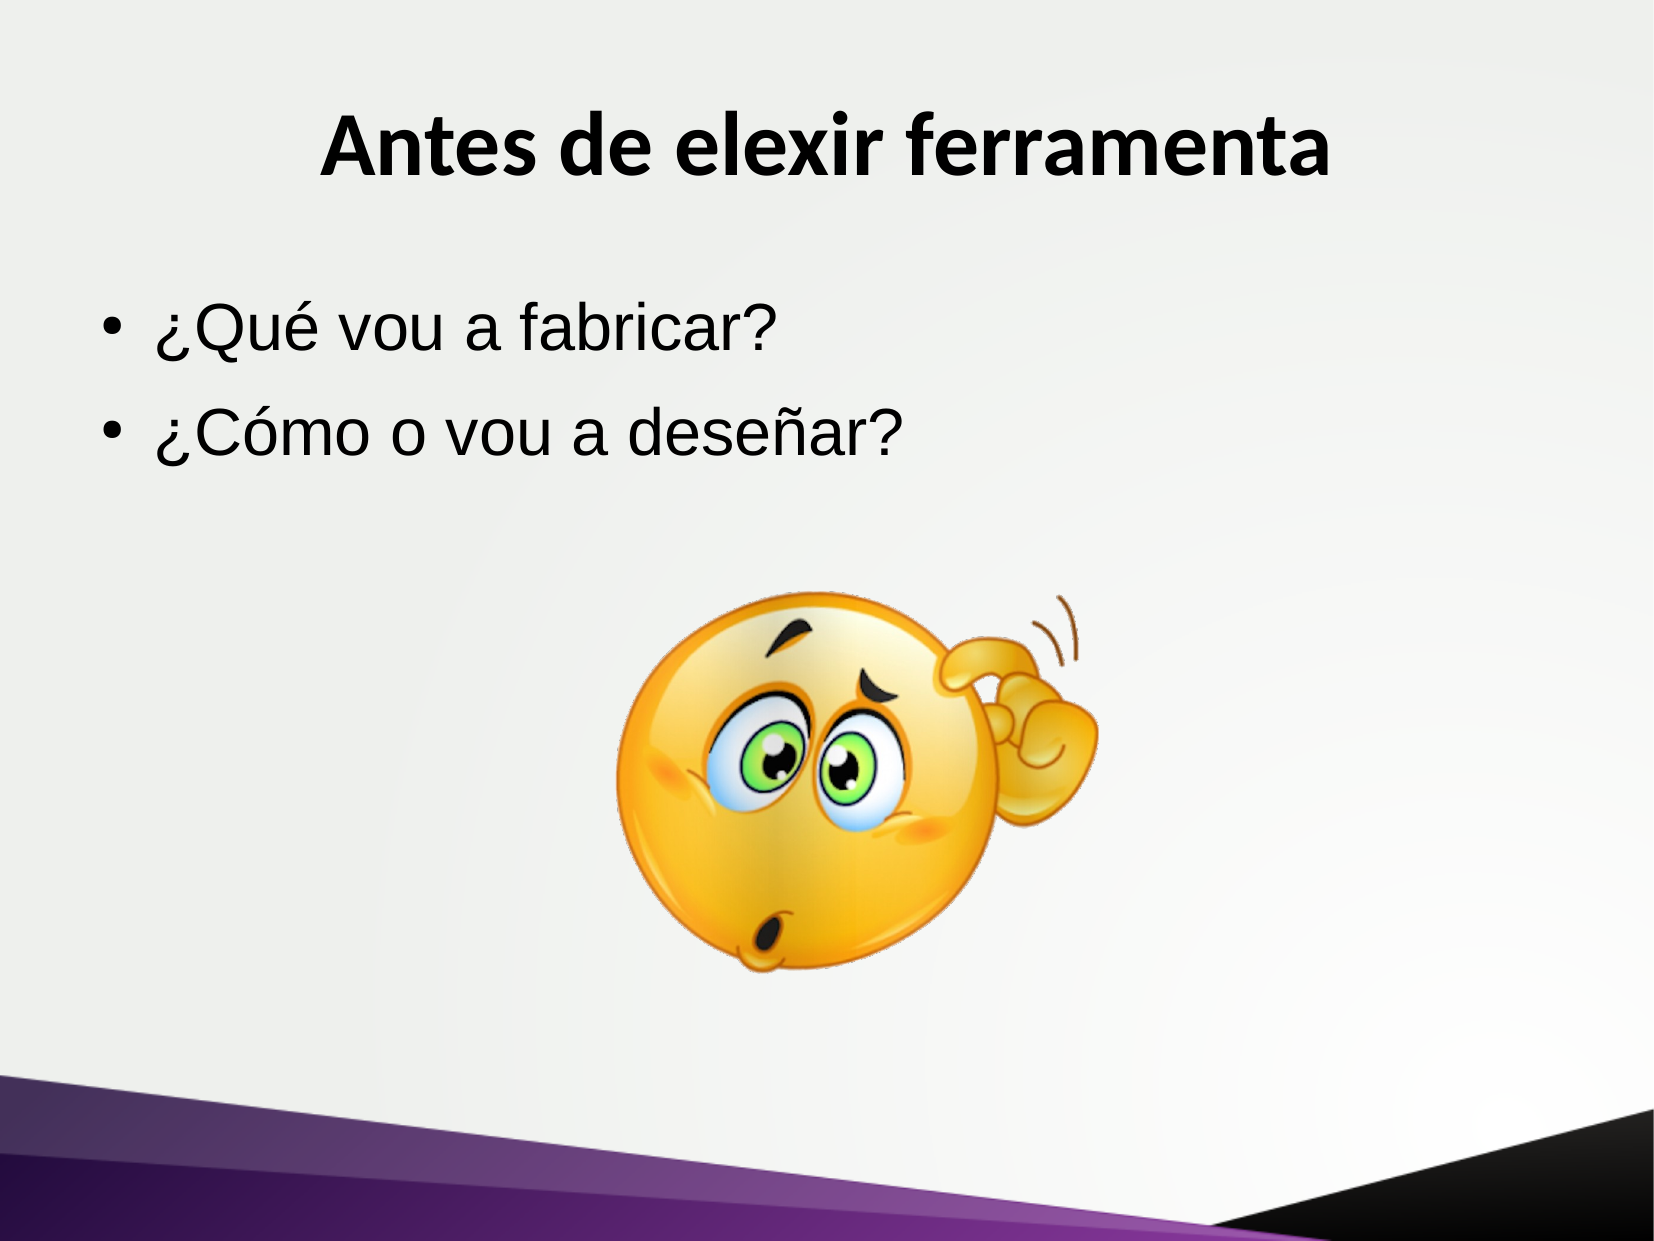

Antes de elexir ferramenta
# ¿Qué vou a fabricar?
¿Cómo o vou a deseñar?